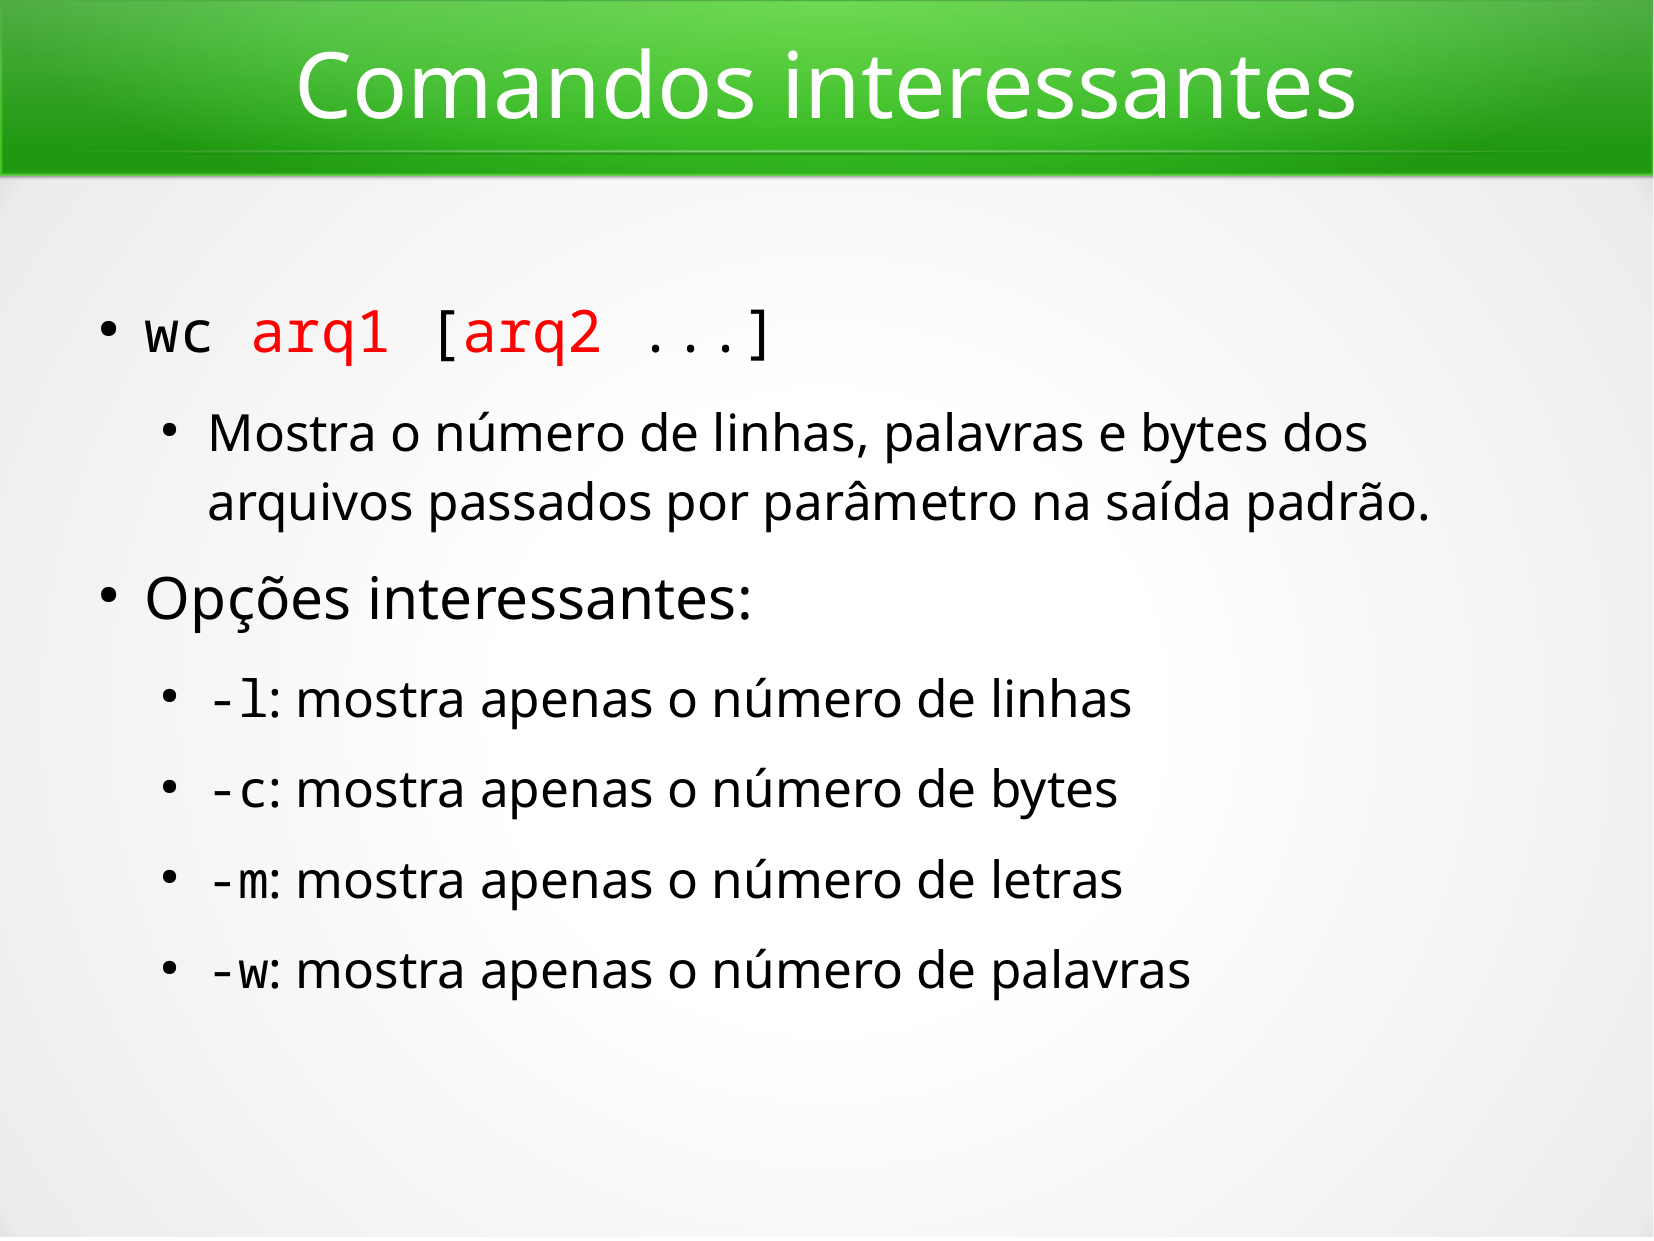

# Comandos interessantes
wc arq1 [arq2 ...]
Mostra o número de linhas, palavras e bytes dos arquivos passados por parâmetro na saída padrão.
Opções interessantes:
-l: mostra apenas o número de linhas
-c: mostra apenas o número de bytes
-m: mostra apenas o número de letras
-w: mostra apenas o número de palavras